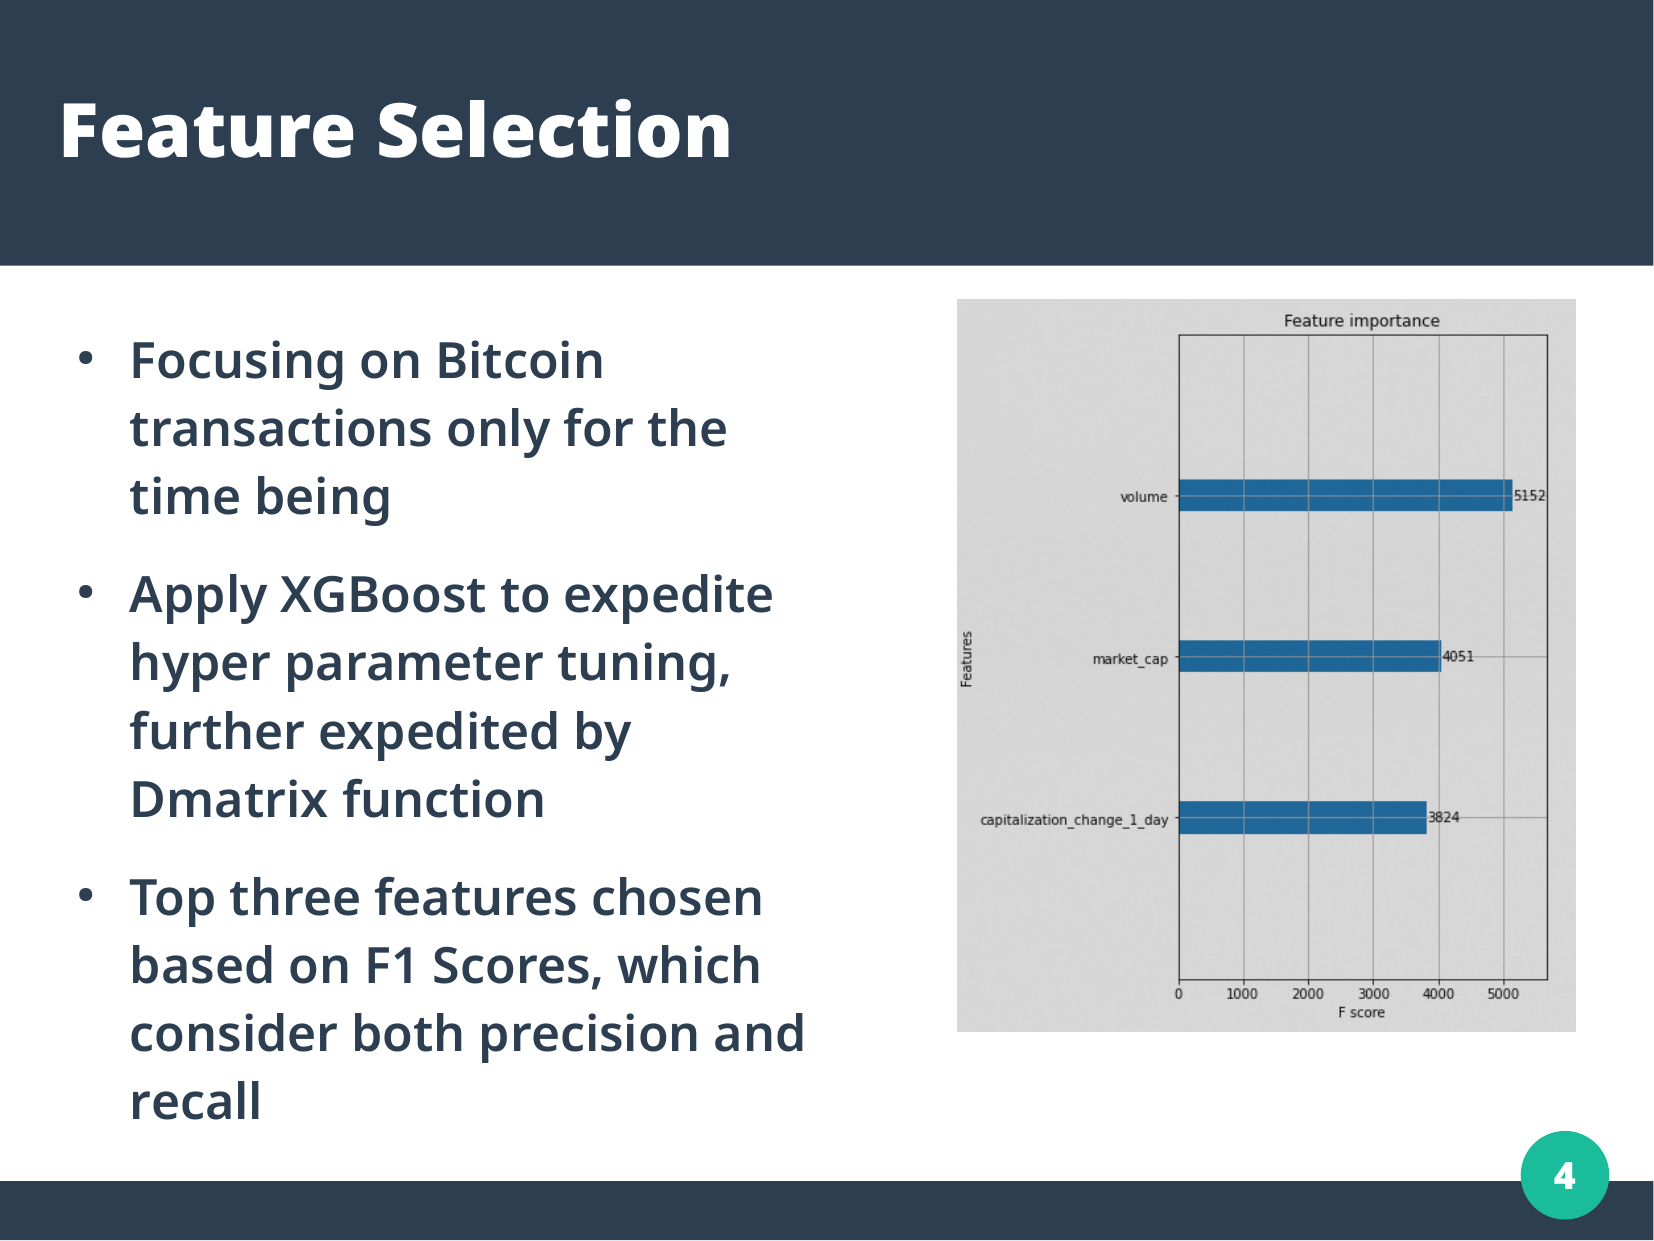

# Feature Selection
Focusing on Bitcoin transactions only for the time being
Apply XGBoost to expedite hyper parameter tuning, further expedited by Dmatrix function
Top three features chosen based on F1 Scores, which consider both precision and recall
4